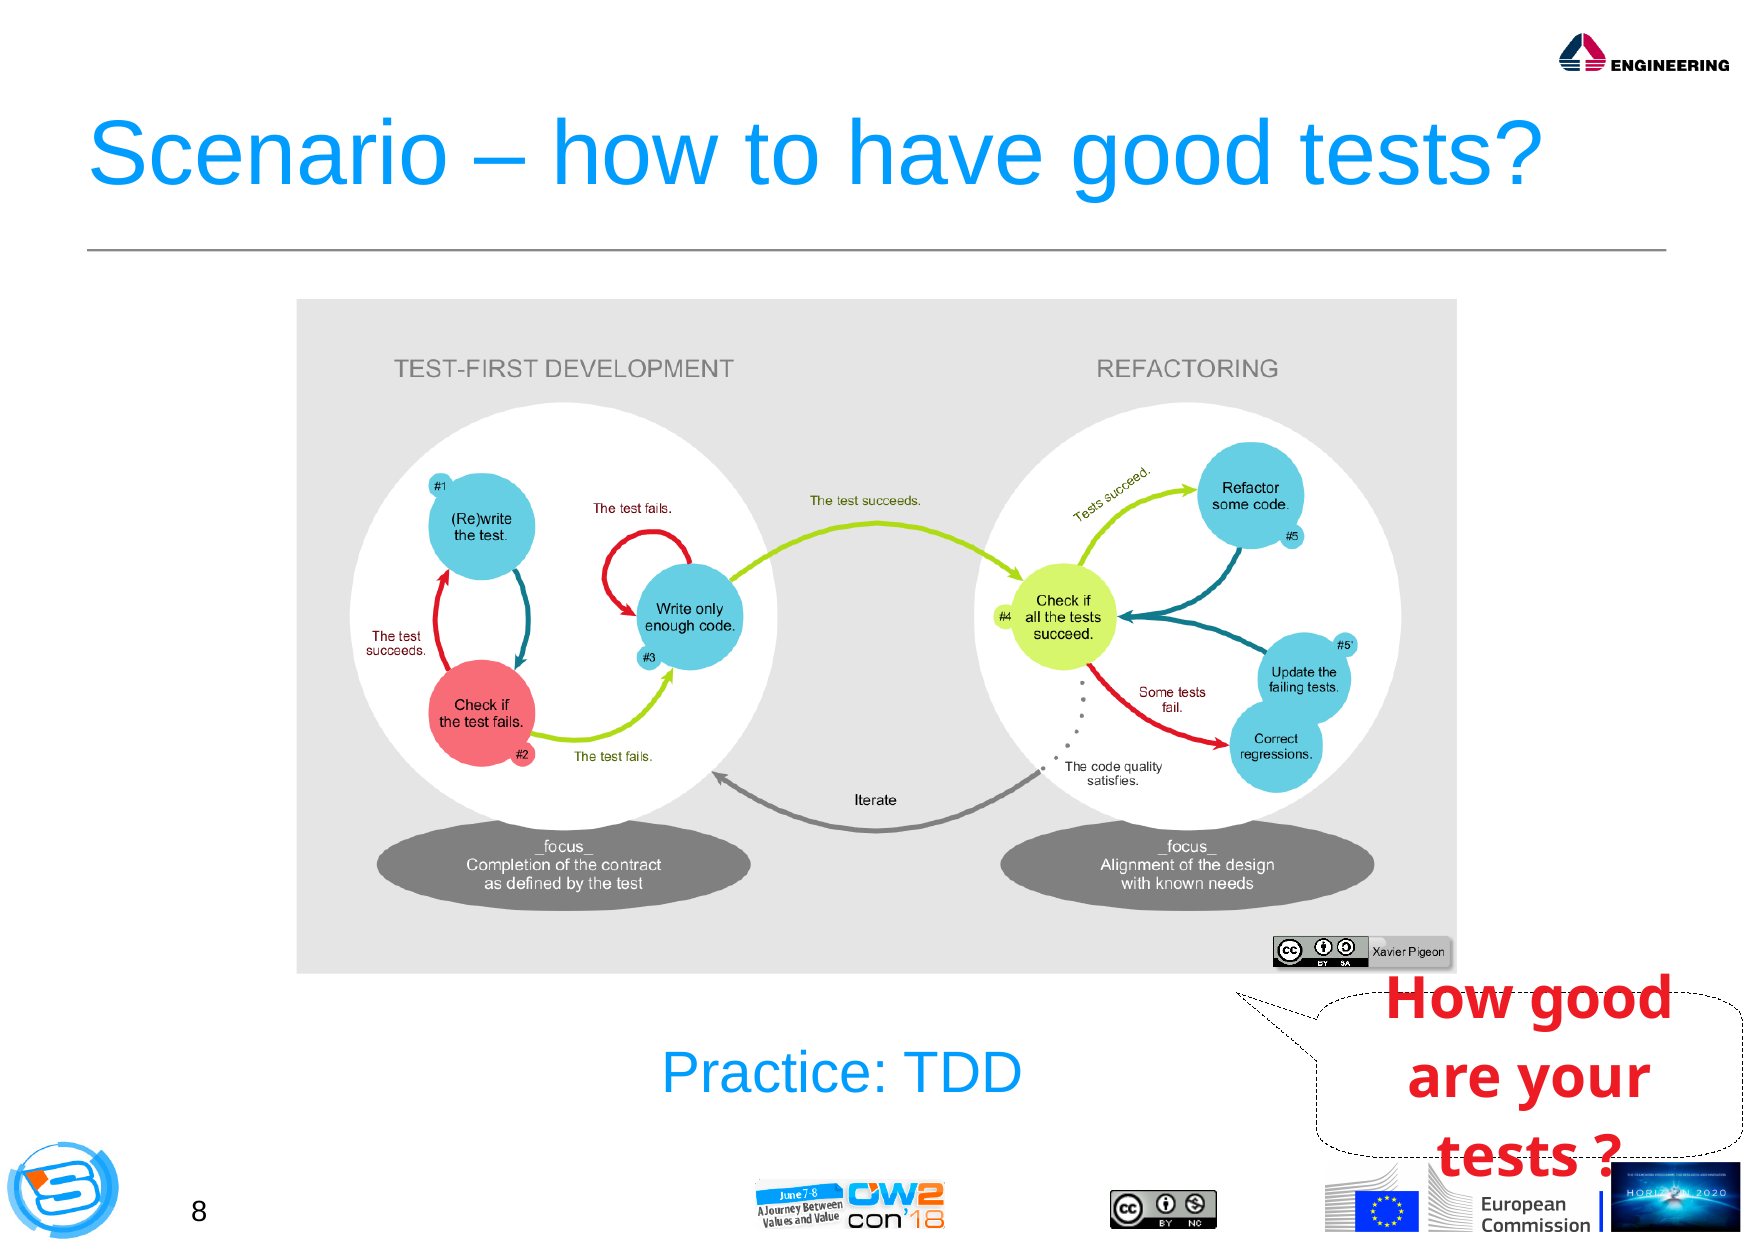

# Scenario – how to have good tests?
Practice: TDD
How good are your tests ?